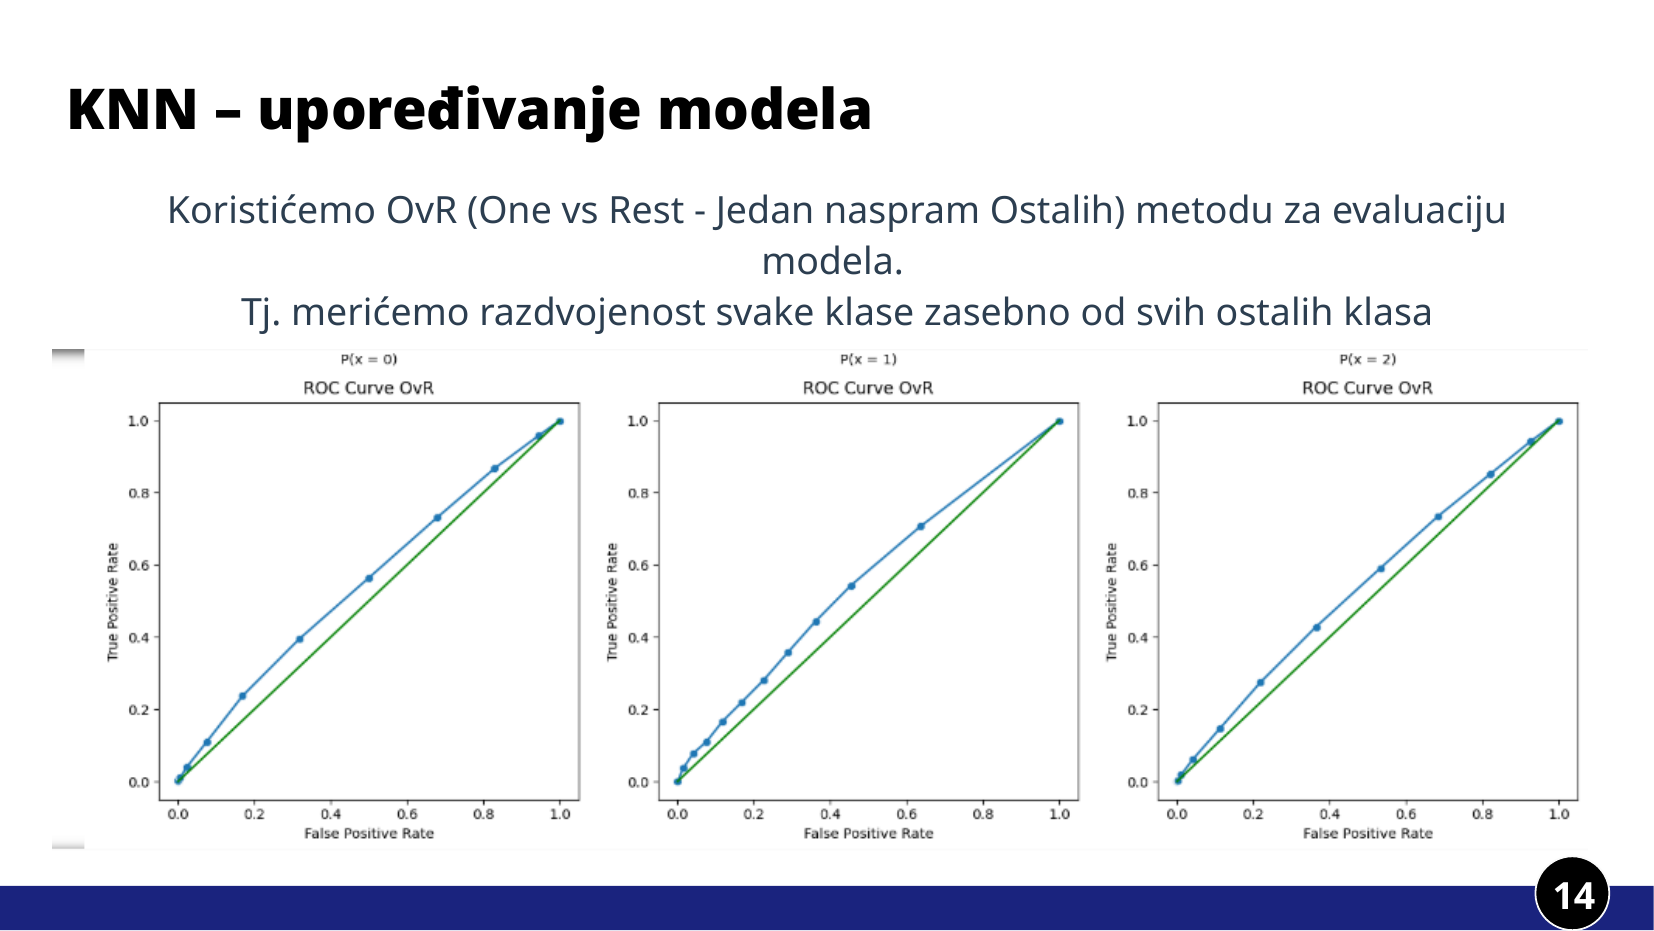

# KNN – upoređivanje modela
Koristićemo OvR (One vs Rest - Jedan naspram Ostalih) metodu za evaluaciju modela.
Tj. merićemo razdvojenost svake klase zasebno od svih ostalih klasa